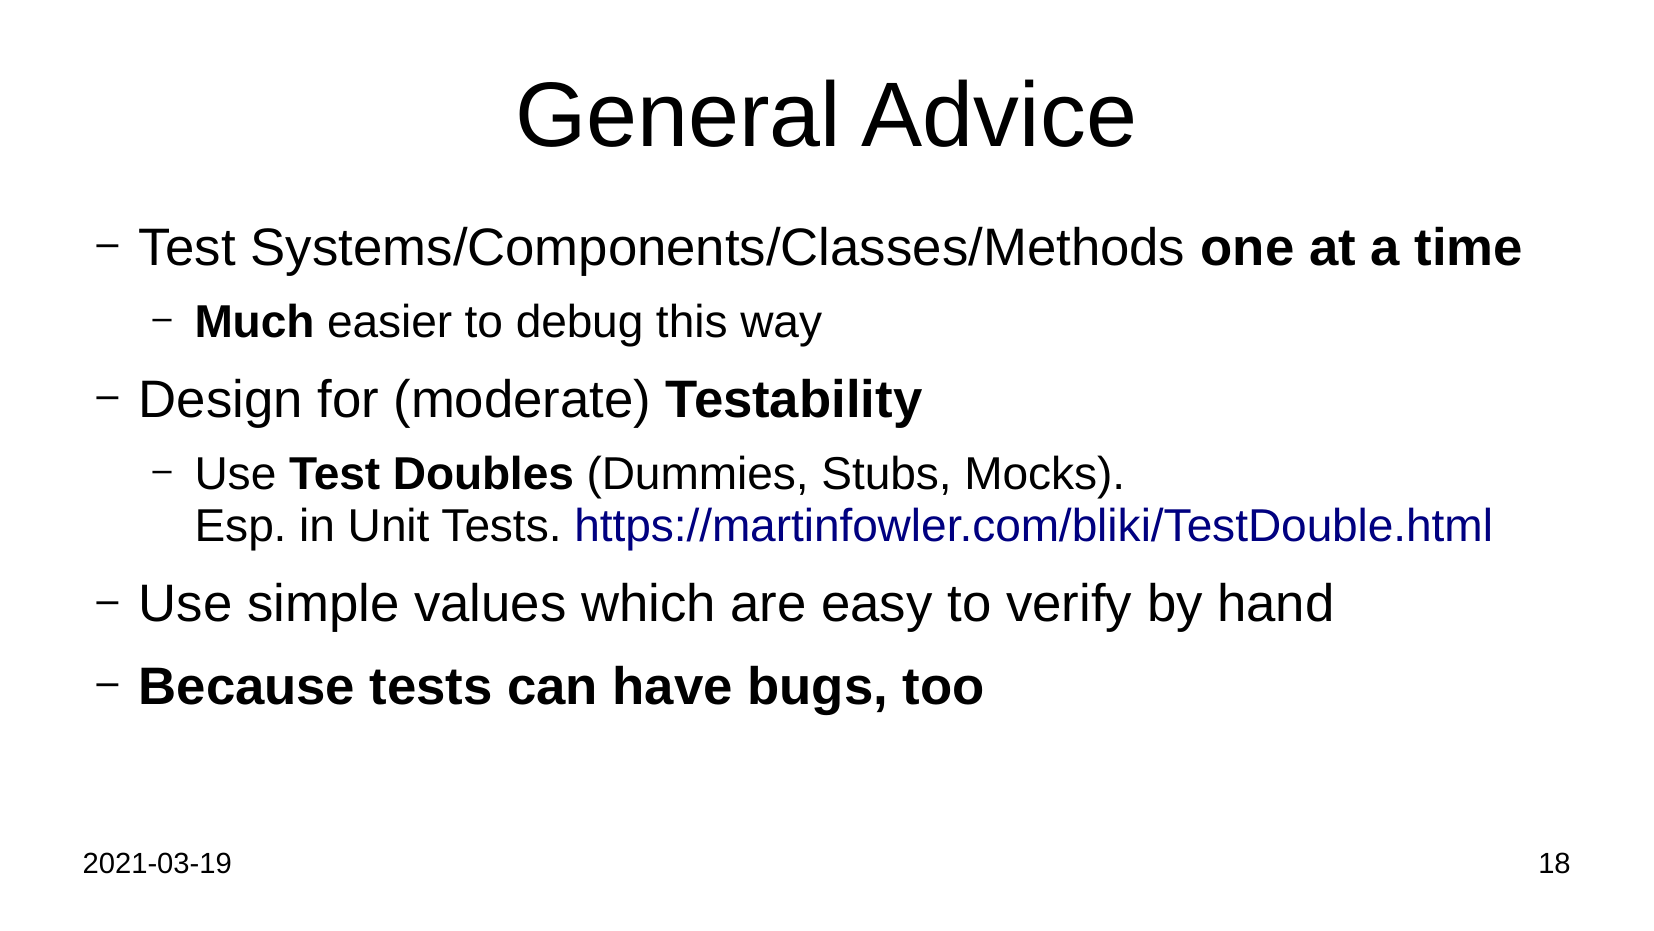

# General Advice
Test Systems/Components/Classes/Methods one at a time
Much easier to debug this way
Design for (moderate) Testability
Use Test Doubles (Dummies, Stubs, Mocks).
Esp. in Unit Tests. https://martinfowler.com/bliki/TestDouble.html
Use simple values which are easy to verify by hand
Because tests can have bugs, too
2021-03-19
18